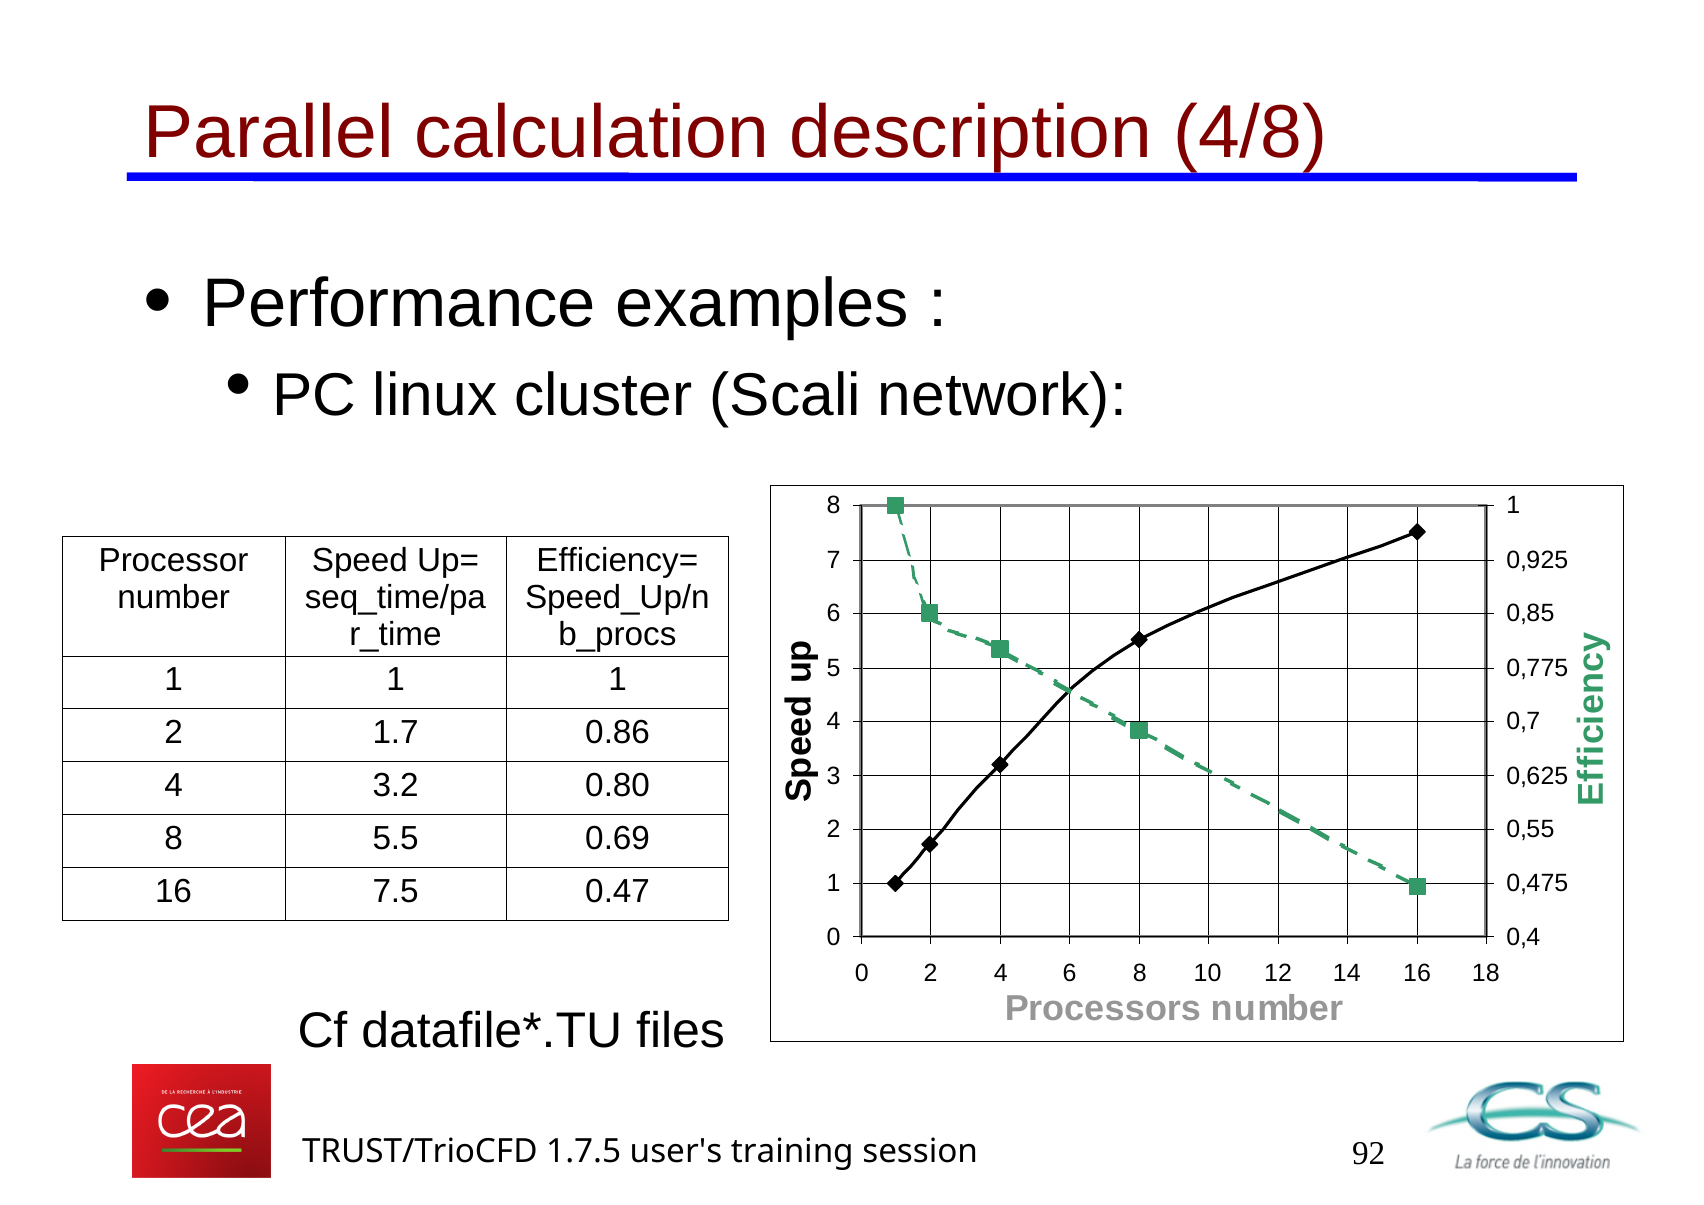

# Parallel calculation description (4/8)
Performance examples :
PC linux cluster (Scali network):
 Cf datafile*.TU files
| Processor number | Speed Up= seq\_time/par\_time | Efficiency= Speed\_Up/nb\_procs |
| --- | --- | --- |
| 1 | 1 | 1 |
| 2 | 1.7 | 0.86 |
| 4 | 3.2 | 0.80 |
| 8 | 5.5 | 0.69 |
| 16 | 7.5 | 0.47 |
TRUST/TrioCFD 1.7.5 user's training session
92